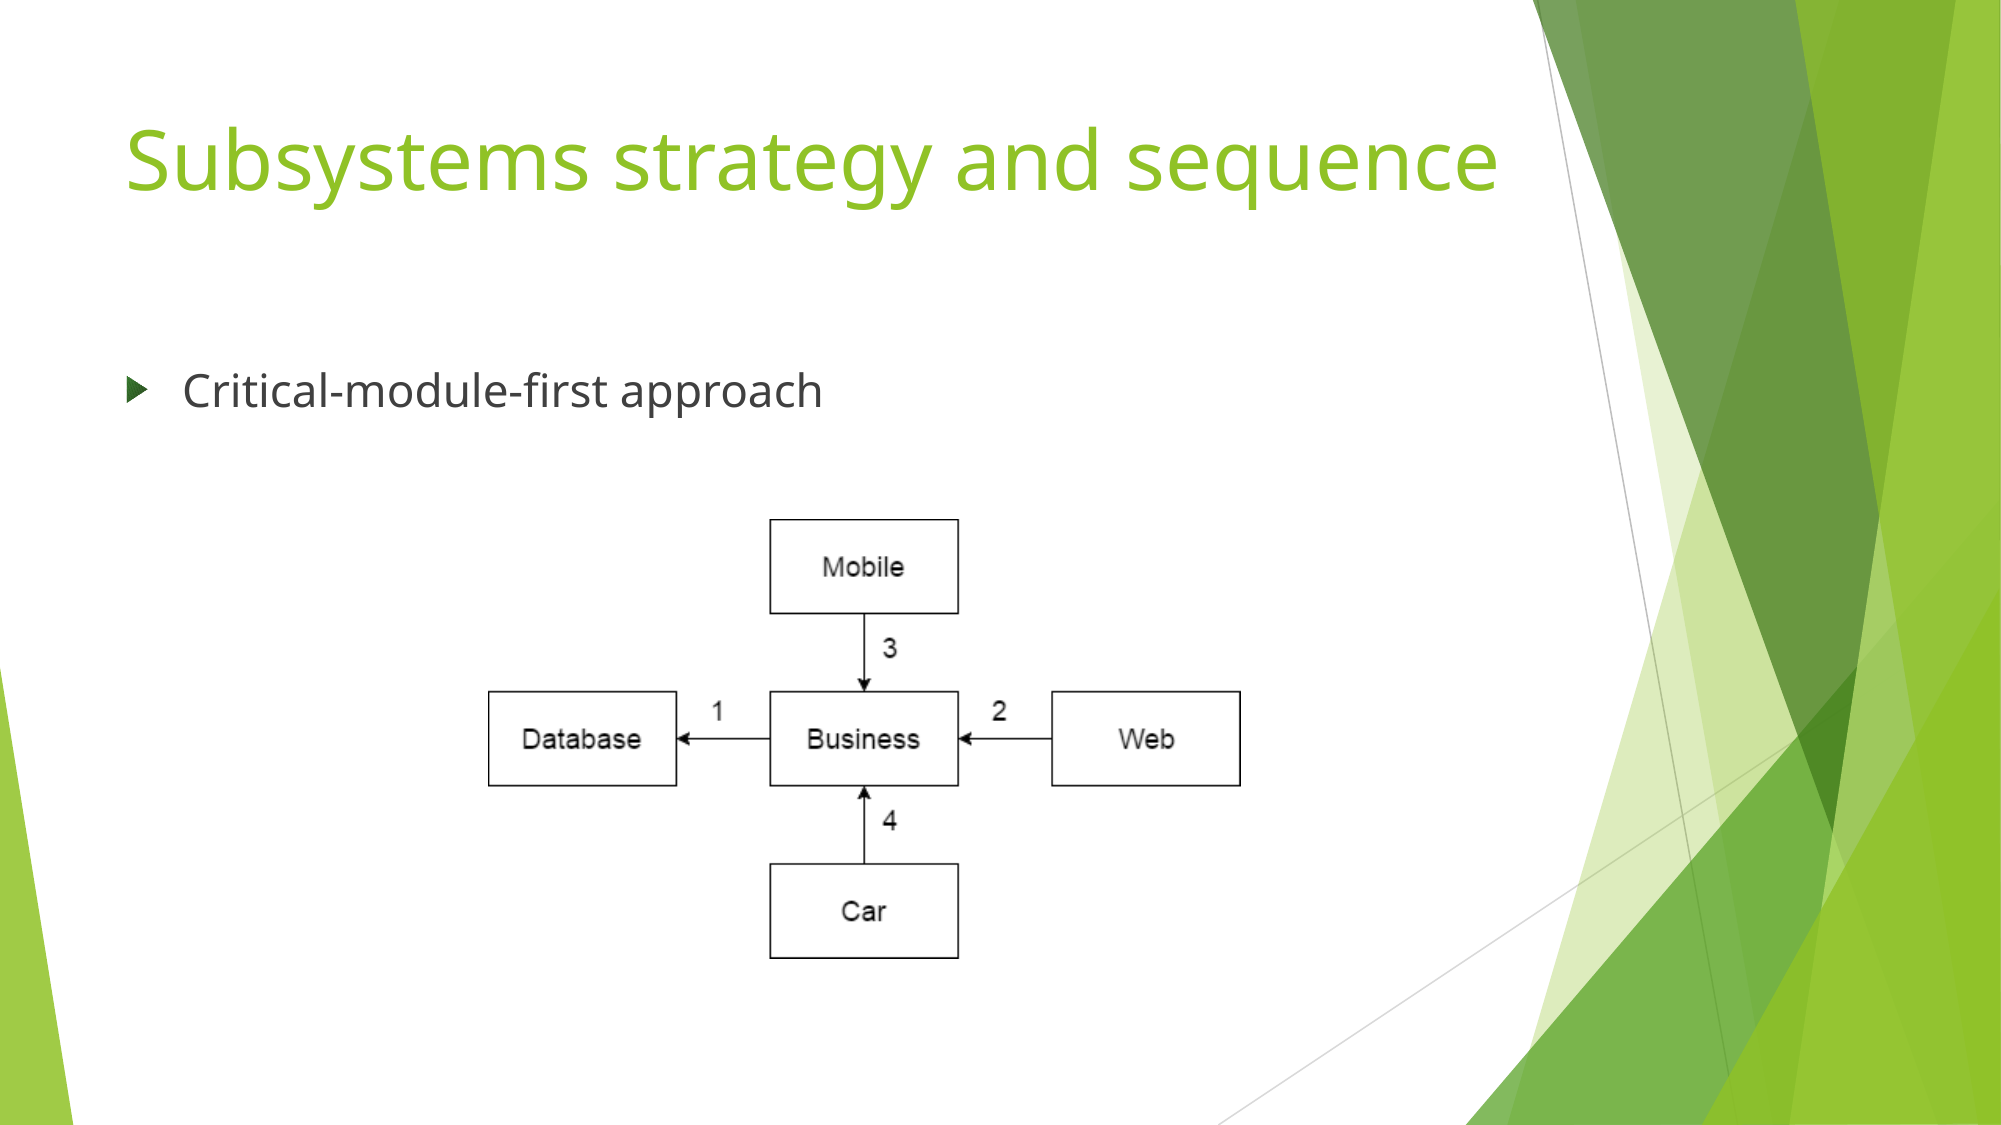

# Subsystems strategy and sequence
Critical-module-first approach